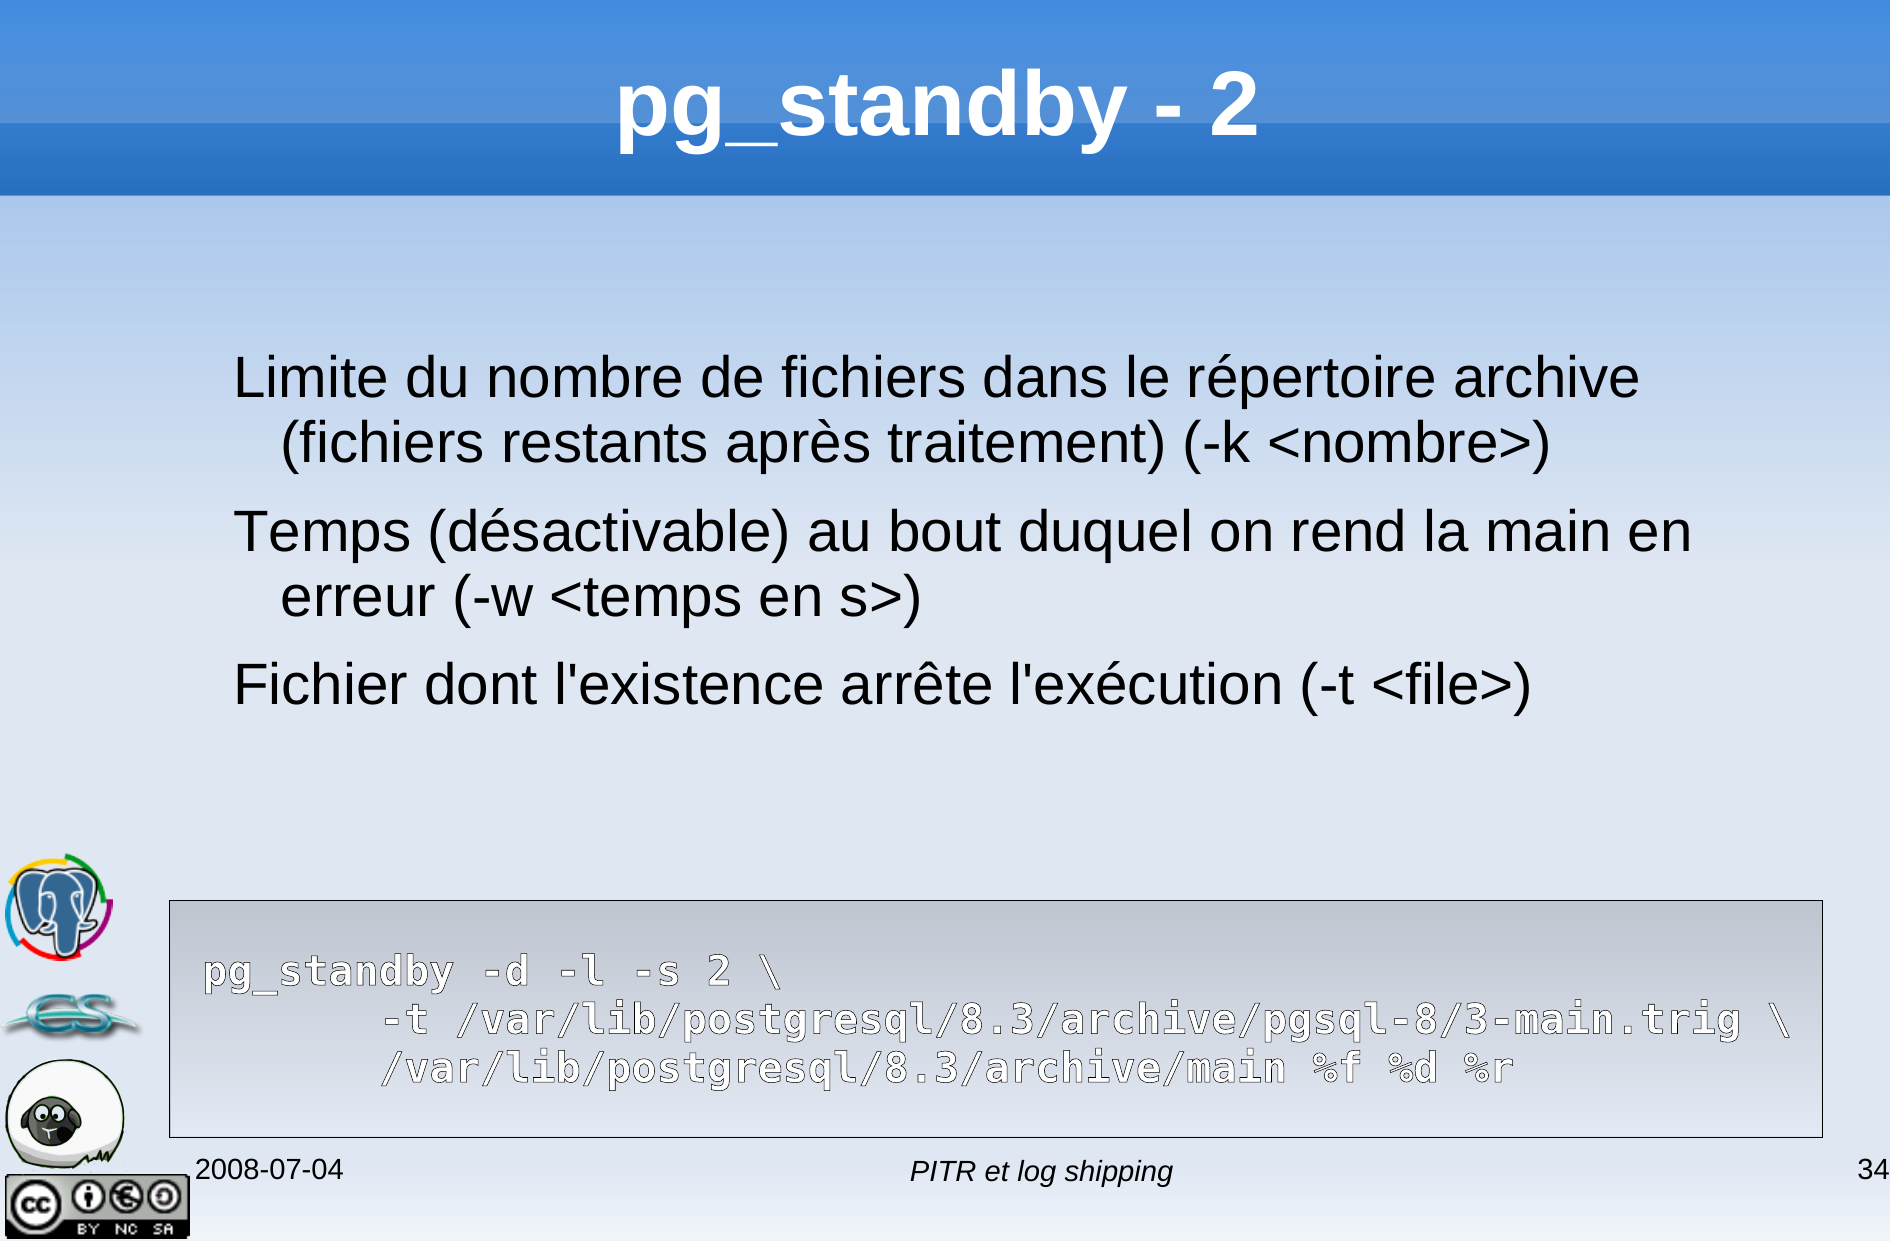

# pg_standby - 2
Limite du nombre de fichiers dans le répertoire archive (fichiers restants après traitement) (-k <nombre>)
Temps (désactivable) au bout duquel on rend la main en erreur (-w <temps en s>)
Fichier dont l'existence arrête l'exécution (-t <file>)
pg_standby -d -l -s 2 \
 -t /var/lib/postgresql/8.3/archive/pgsql-8/3-main.trig \
 /var/lib/postgresql/8.3/archive/main %f %d %r
2008-07-04
34
PITR et log shipping